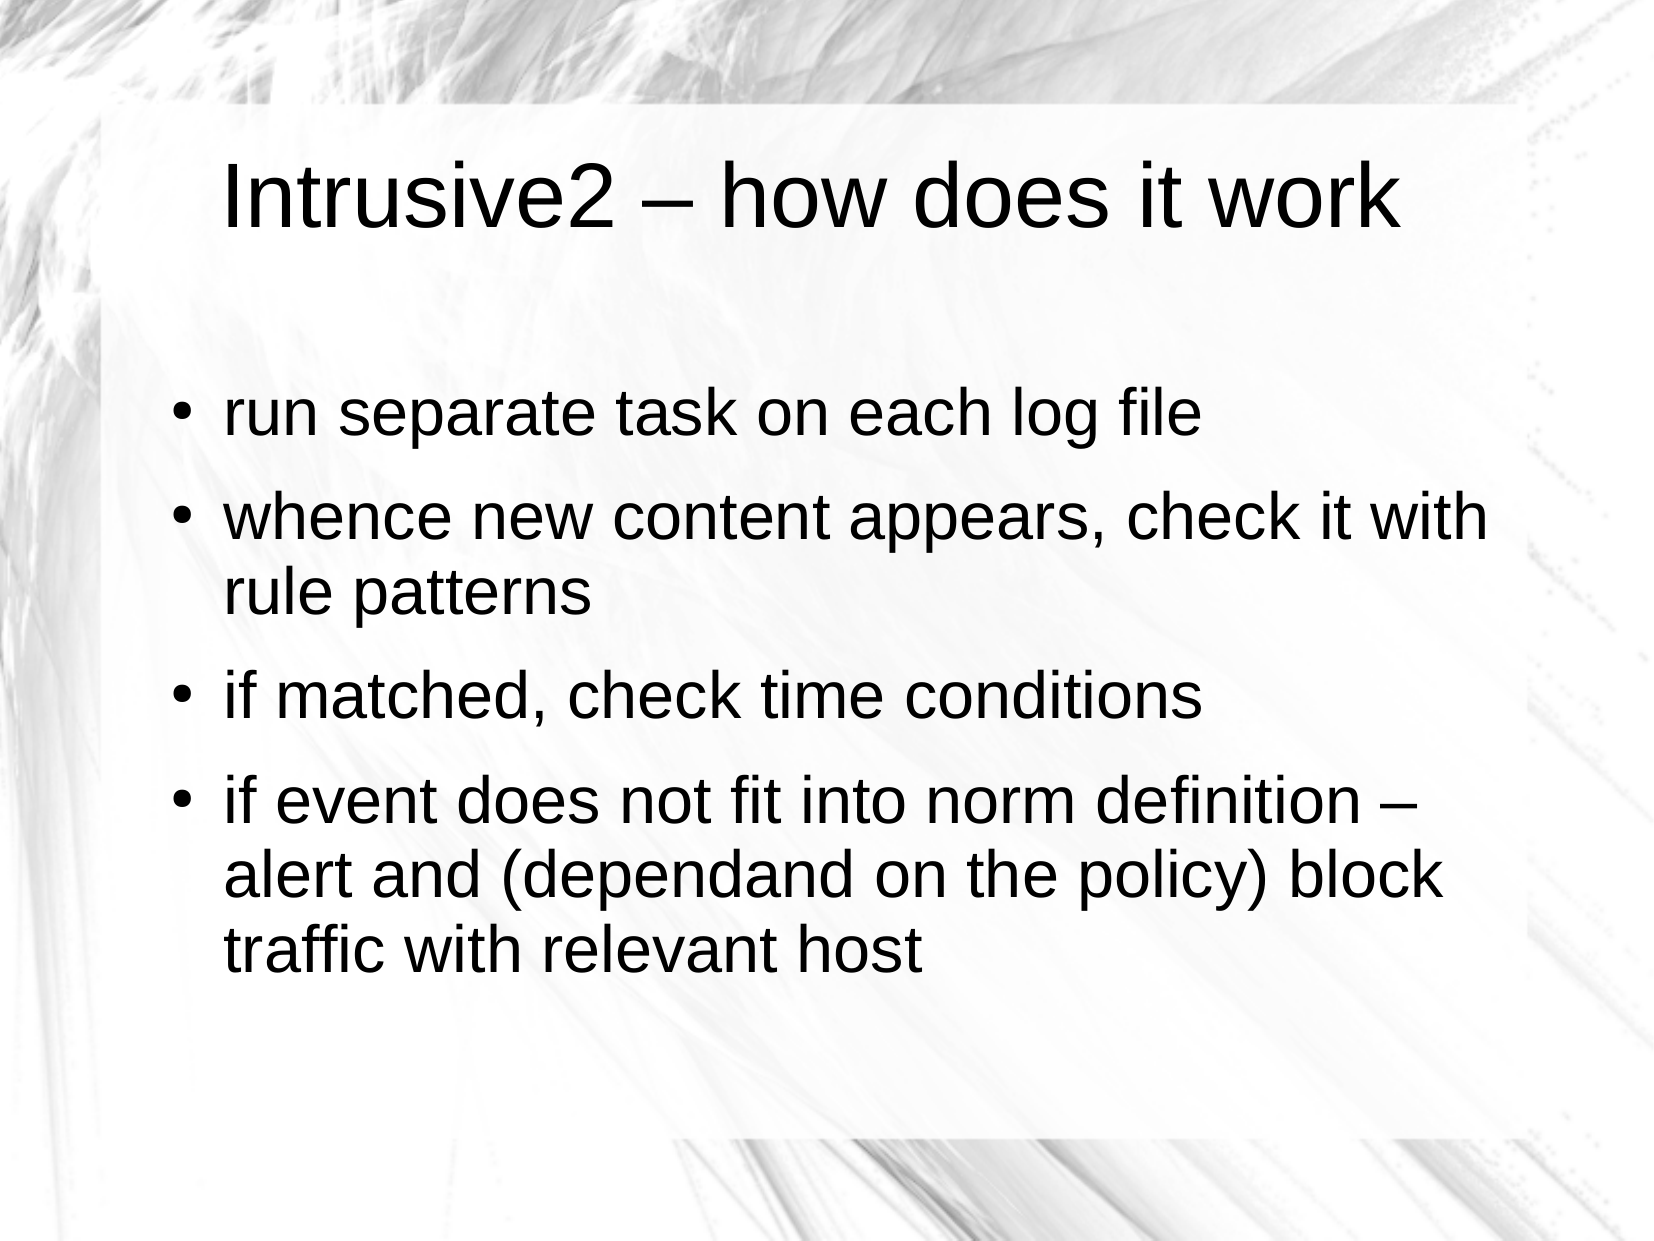

# Intrusive2 – how does it work
run separate task on each log file
whence new content appears, check it with rule patterns
if matched, check time conditions
if event does not fit into norm definition – alert and (dependand on the policy) block traffic with relevant host